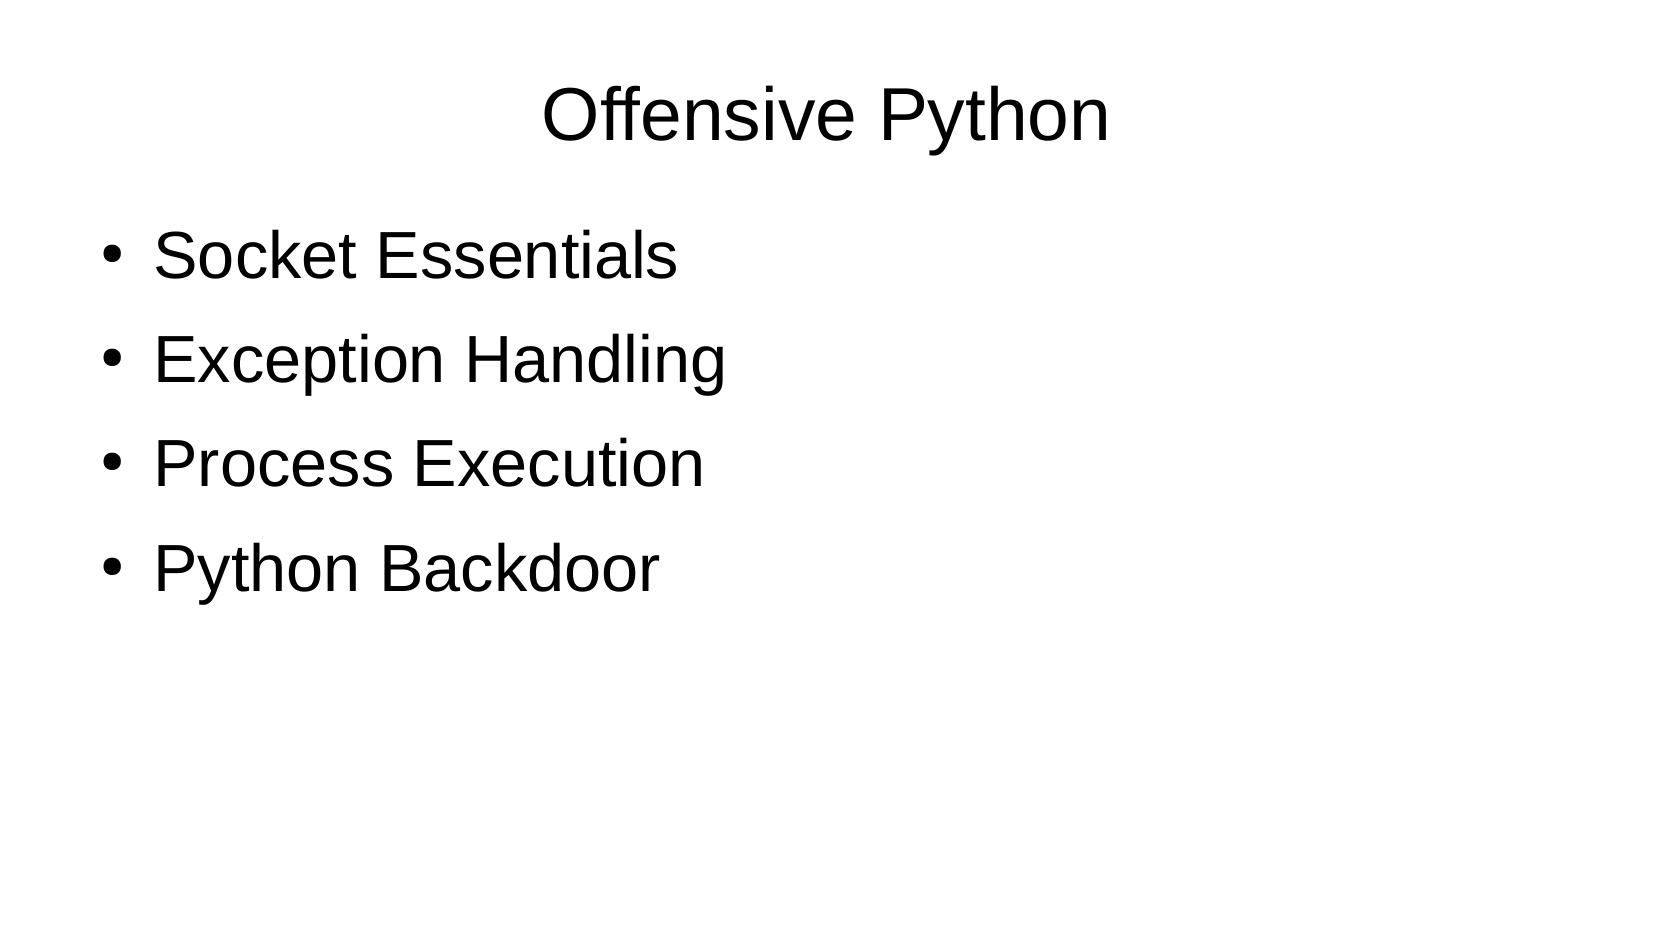

# Offensive Python
Socket Essentials
Exception Handling
Process Execution
Python Backdoor